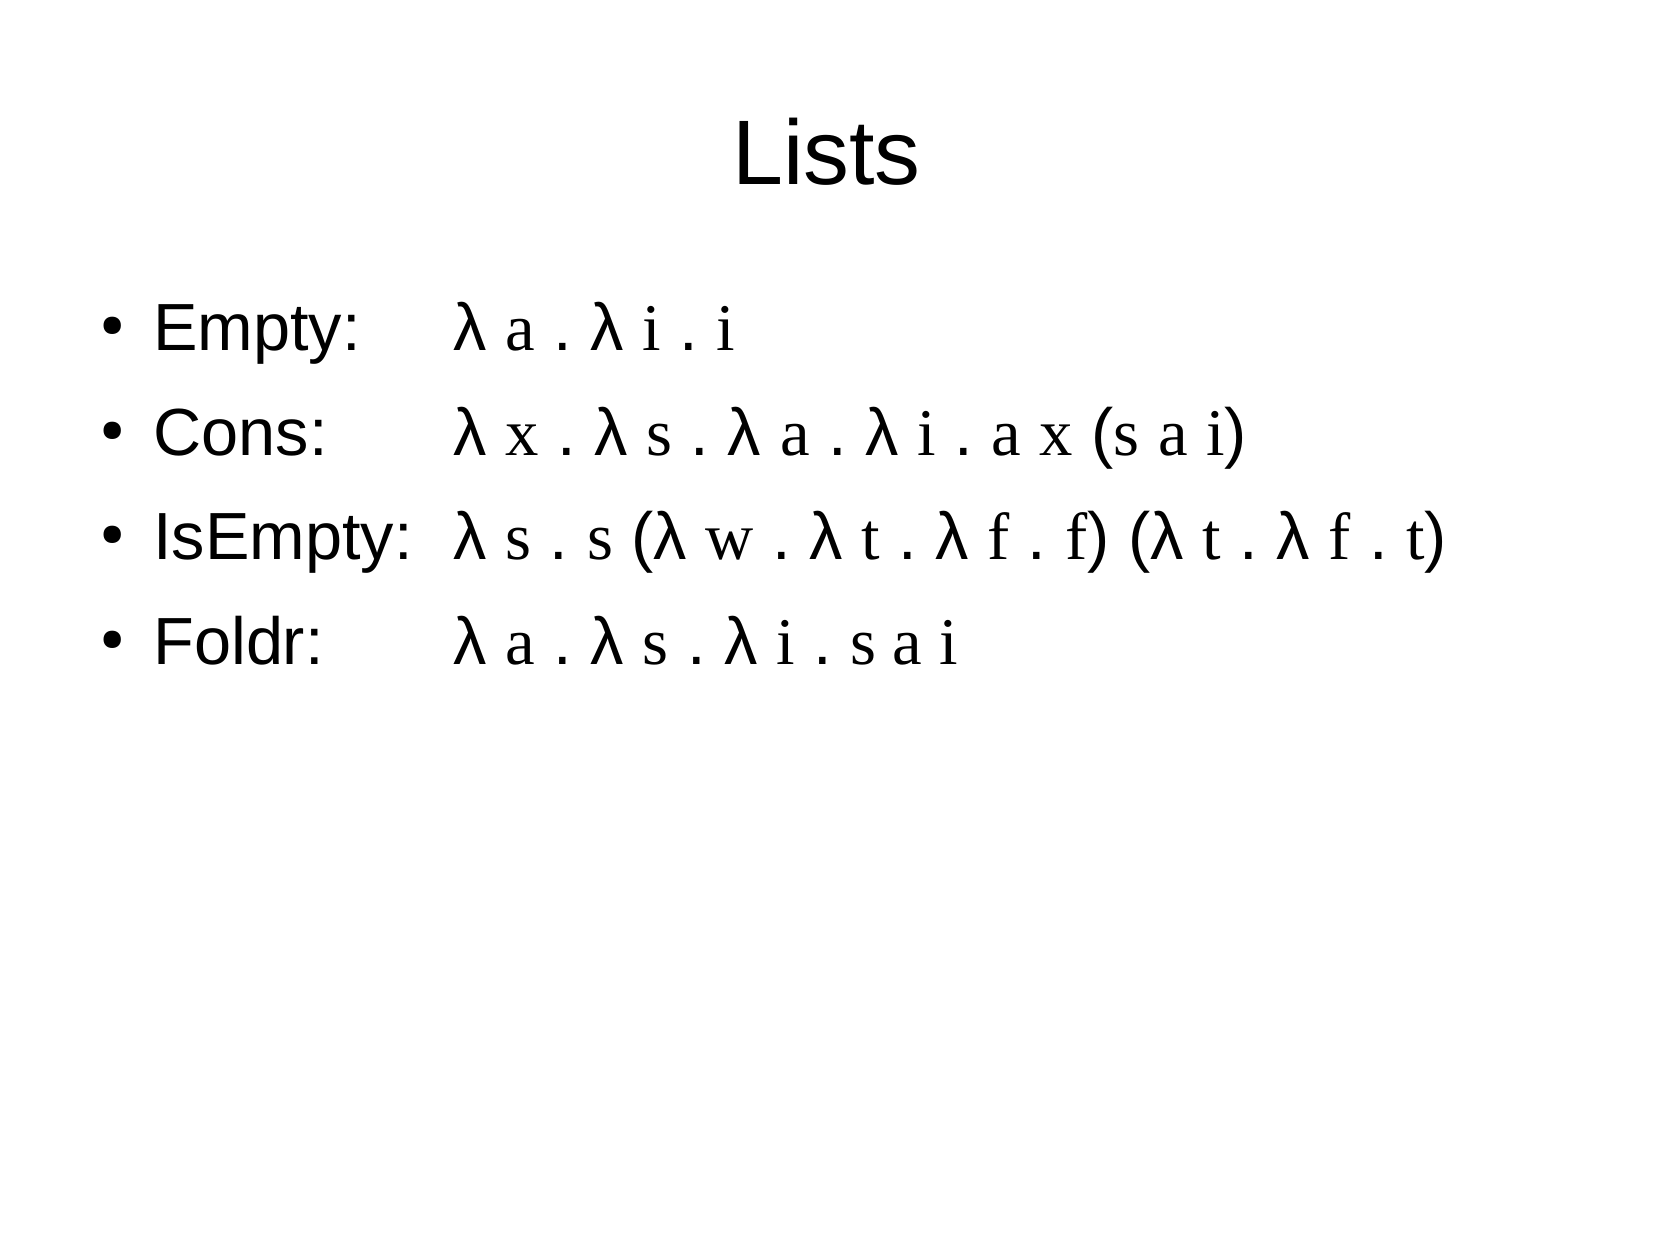

# Lists
Empty:		λ a . λ i . i
Cons:		λ x . λ s . λ a . λ i . a x (s a i)
IsEmpty:	λ s . s (λ w . λ t . λ f . f) (λ t . λ f . t)
Foldr:		λ a . λ s . λ i . s a i